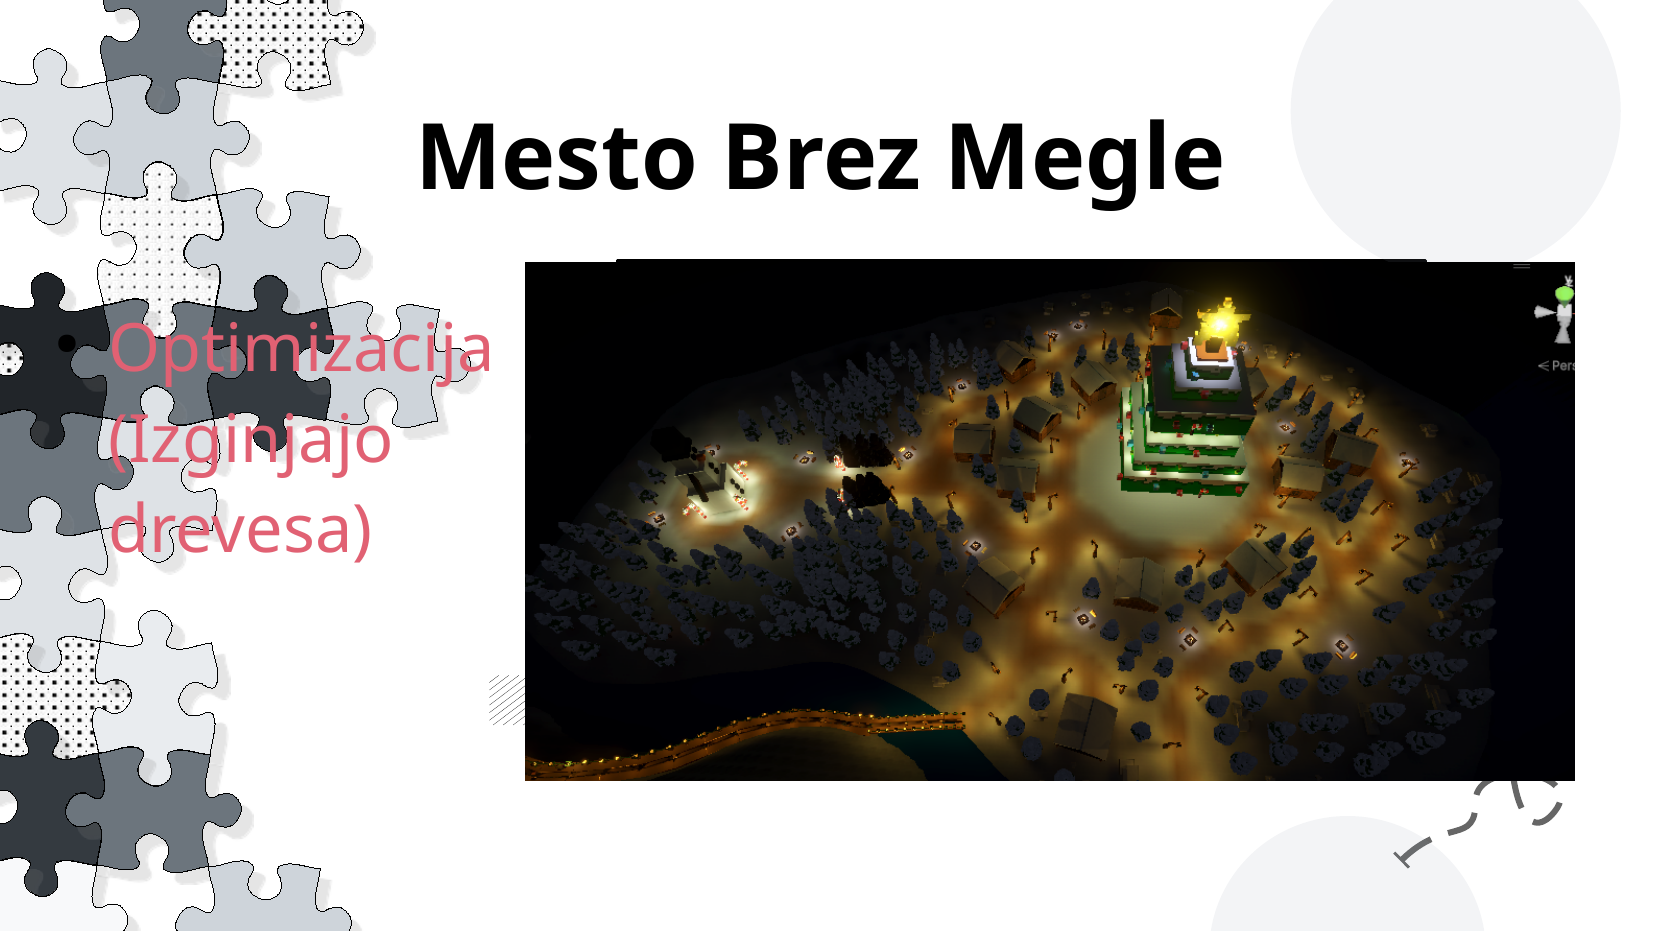

# Mesto Brez Megle
Optimizacija (Izginjajo drevesa)